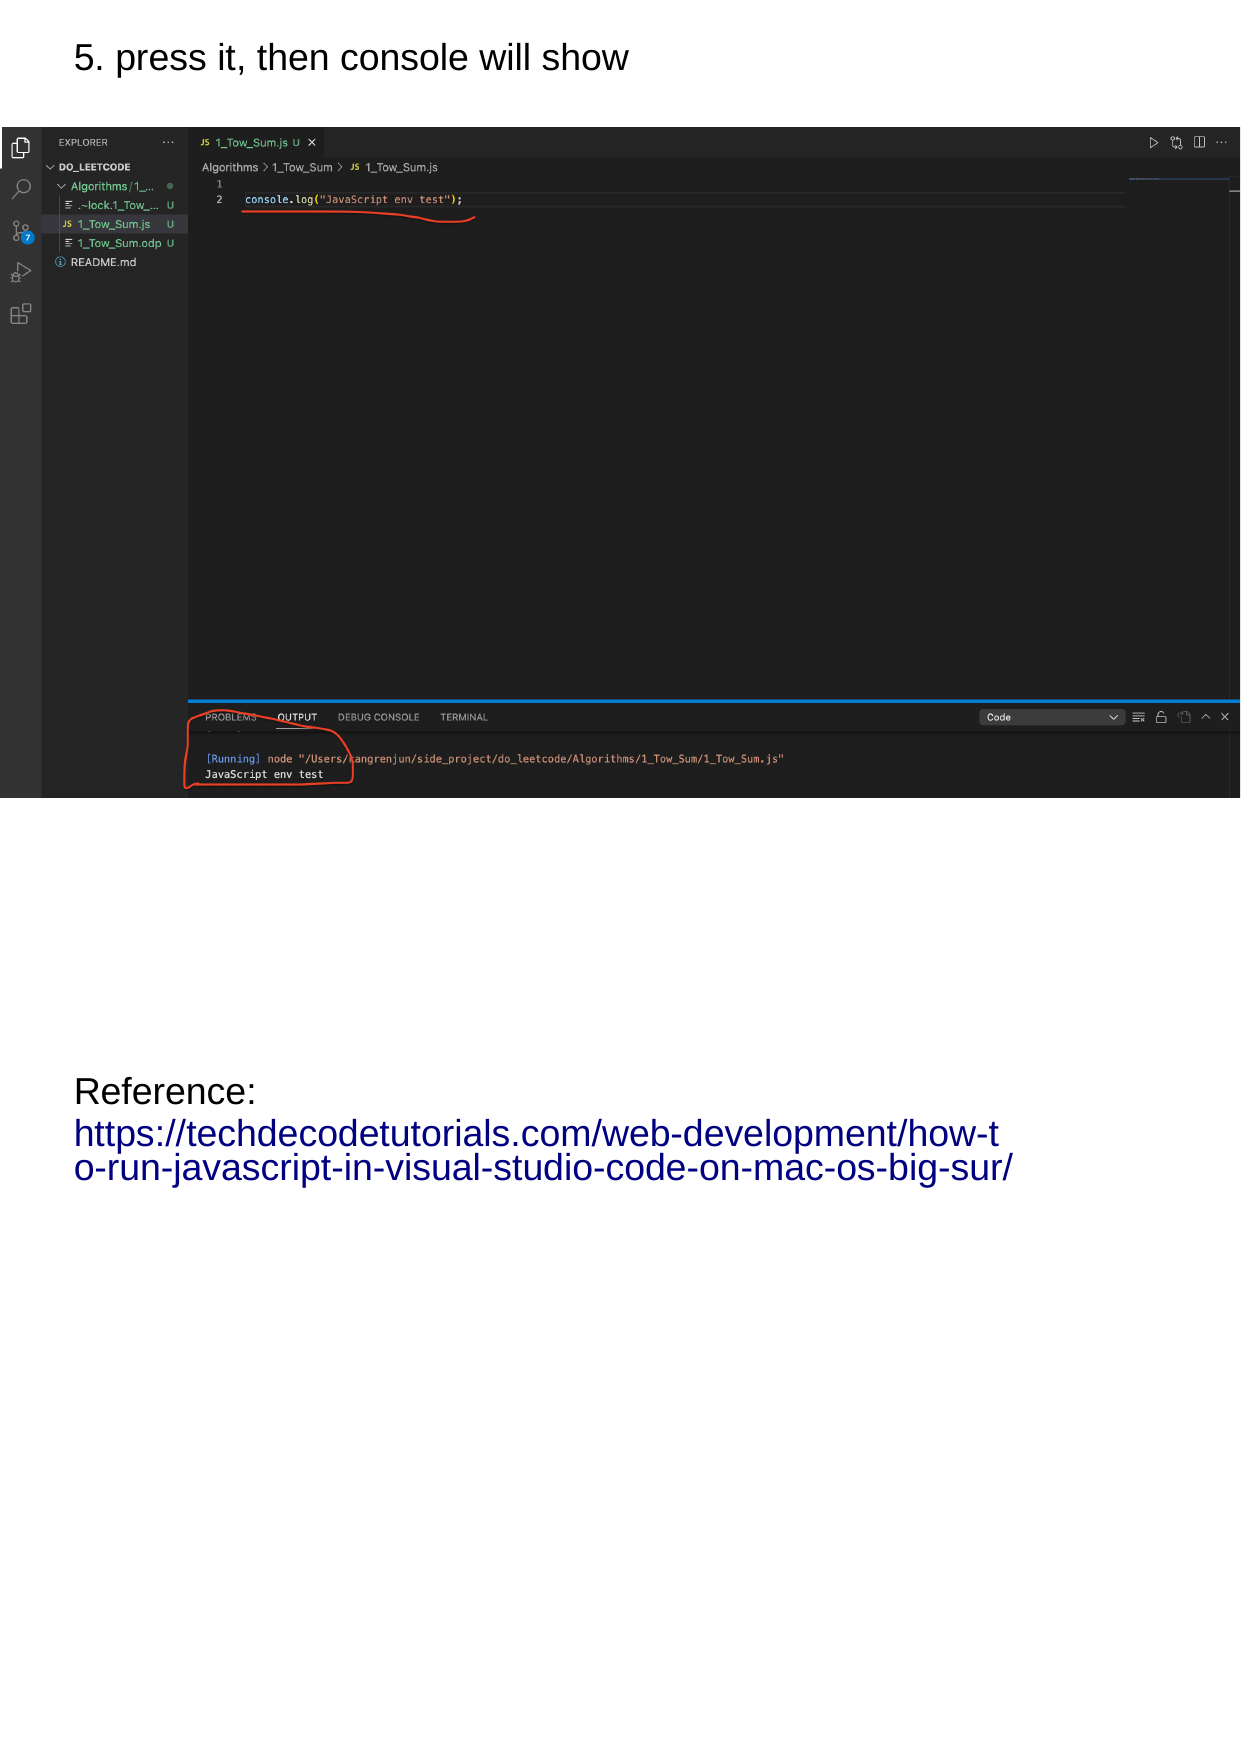

5. press it, then console will show
Reference: https://techdecodetutorials.com/web-development/how-to-run-javascript-in-visual-studio-code-on-mac-os-big-sur/